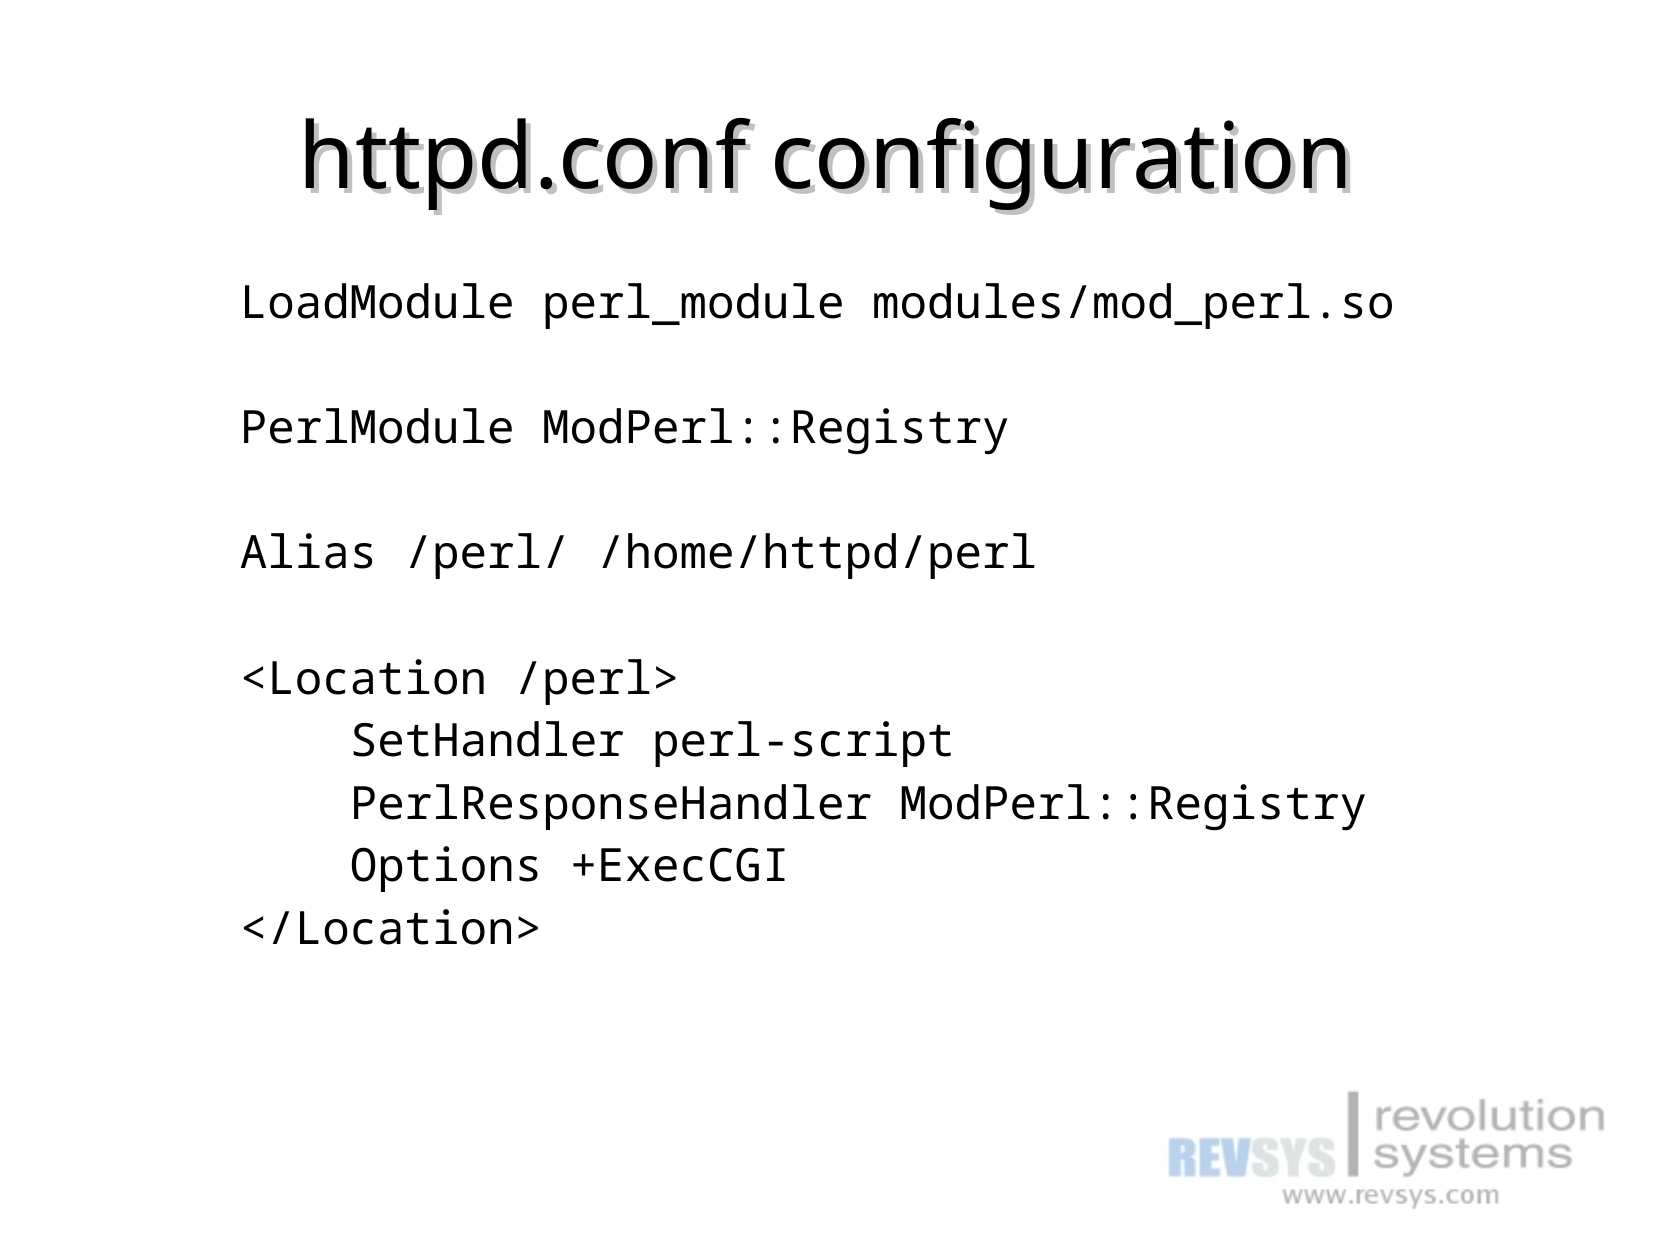

# httpd.conf configuration
LoadModule perl_module modules/mod_perl.so
PerlModule ModPerl::Registry
Alias /perl/ /home/httpd/perl
<Location /perl>
 SetHandler perl-script
 PerlResponseHandler ModPerl::Registry
 Options +ExecCGI
</Location>